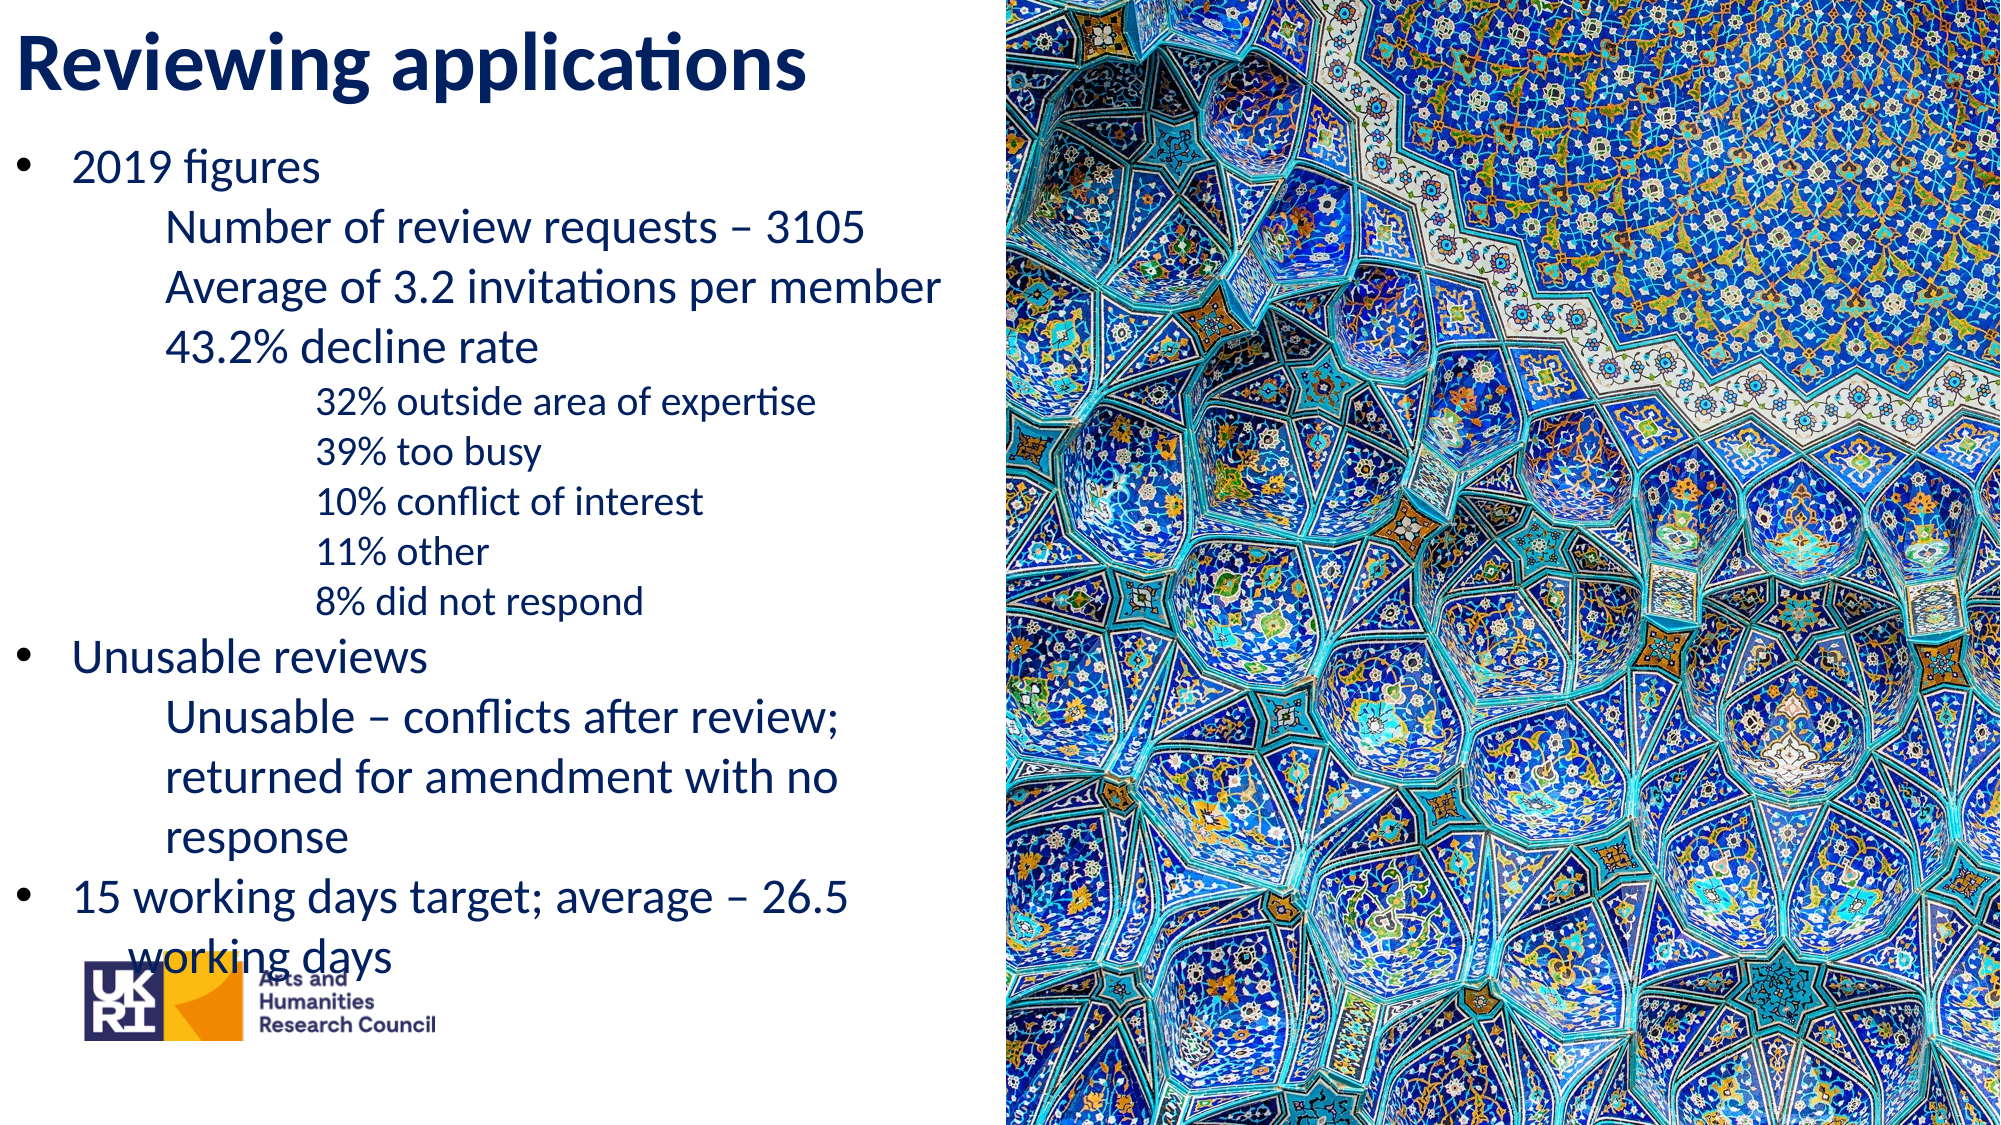

Reviewing applications
2019 figures
Number of review requests – 3105
Average of 3.2 invitations per member
43.2% decline rate
32% outside area of expertise
39% too busy
10% conflict of interest
11% other
8% did not respond
Unusable reviews
Unusable – conflicts after review; returned for amendment with no response
15 working days target; average – 26.5 working days